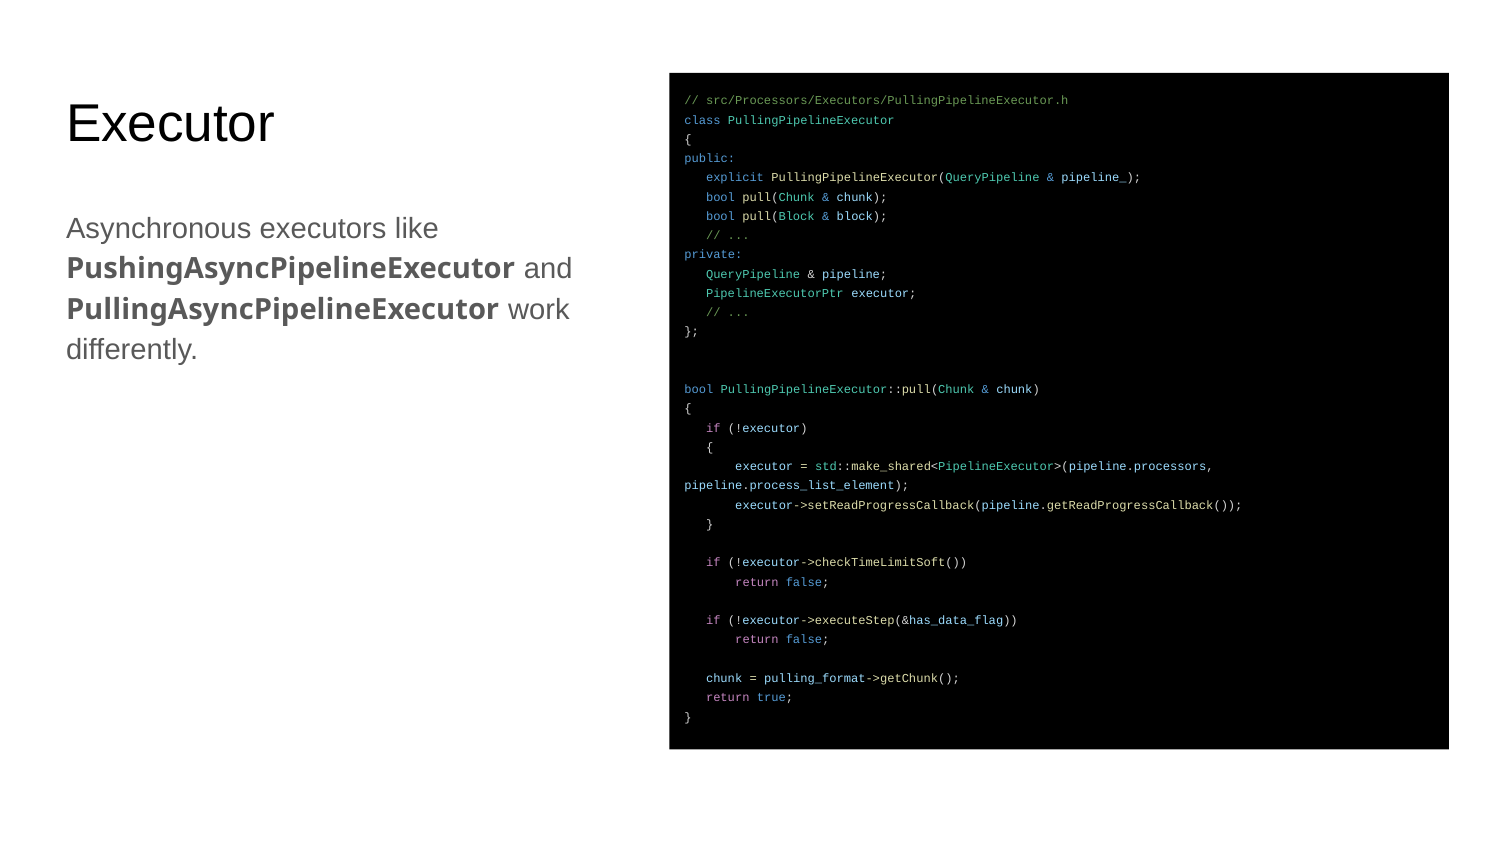

# Executor
// src/Processors/Executors/PullingPipelineExecutor.h
class PullingPipelineExecutor
{
public:
 explicit PullingPipelineExecutor(QueryPipeline & pipeline_);
 bool pull(Chunk & chunk);
 bool pull(Block & block);
 // ...
private:
 QueryPipeline & pipeline;
 PipelineExecutorPtr executor;
 // ...
};
bool PullingPipelineExecutor::pull(Chunk & chunk)
{
 if (!executor)
 {
 executor = std::make_shared<PipelineExecutor>(pipeline.processors, pipeline.process_list_element);
 executor->setReadProgressCallback(pipeline.getReadProgressCallback());
 }
 if (!executor->checkTimeLimitSoft())
 return false;
 if (!executor->executeStep(&has_data_flag))
 return false;
 chunk = pulling_format->getChunk();
 return true;
}
Asynchronous executors like PushingAsyncPipelineExecutor and PullingAsyncPipelineExecutor work differently.